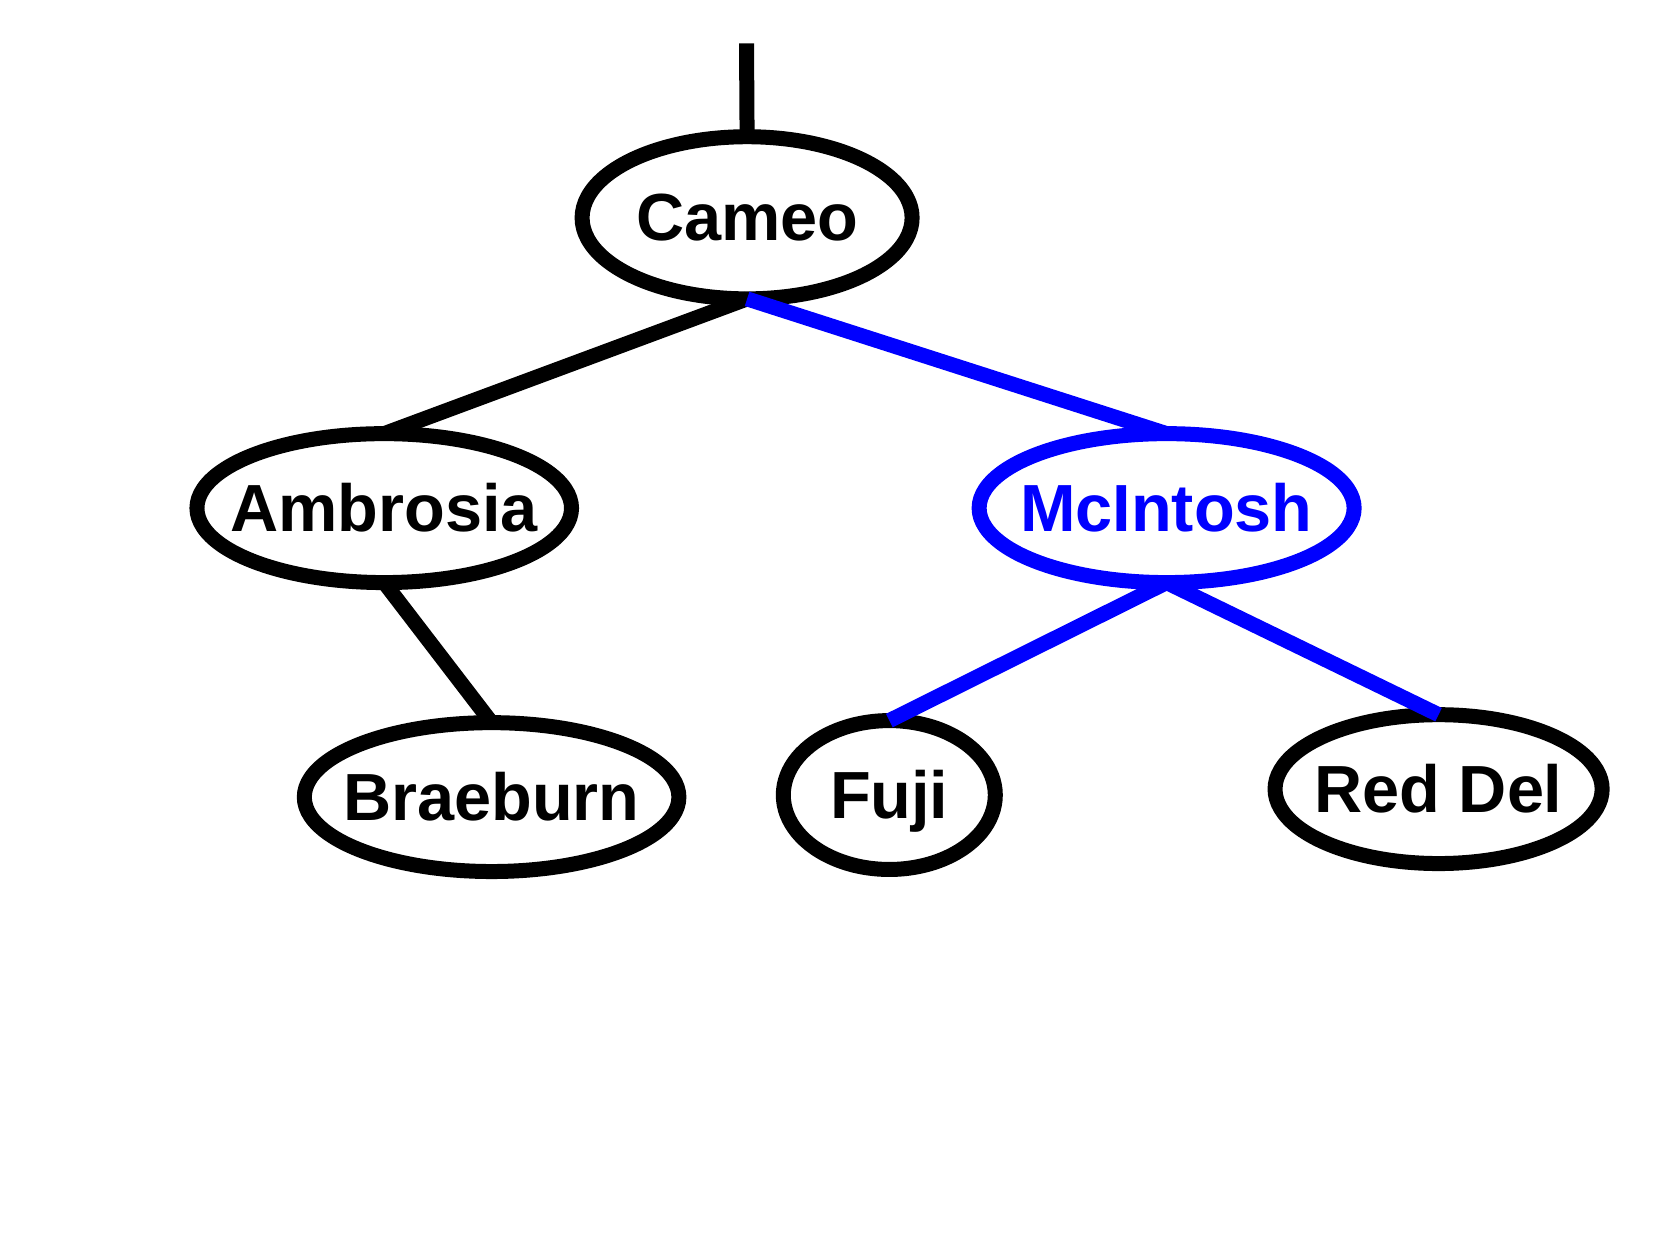

Cameo
Ambrosia
McIntosh
Red Del
Fuji
Braeburn